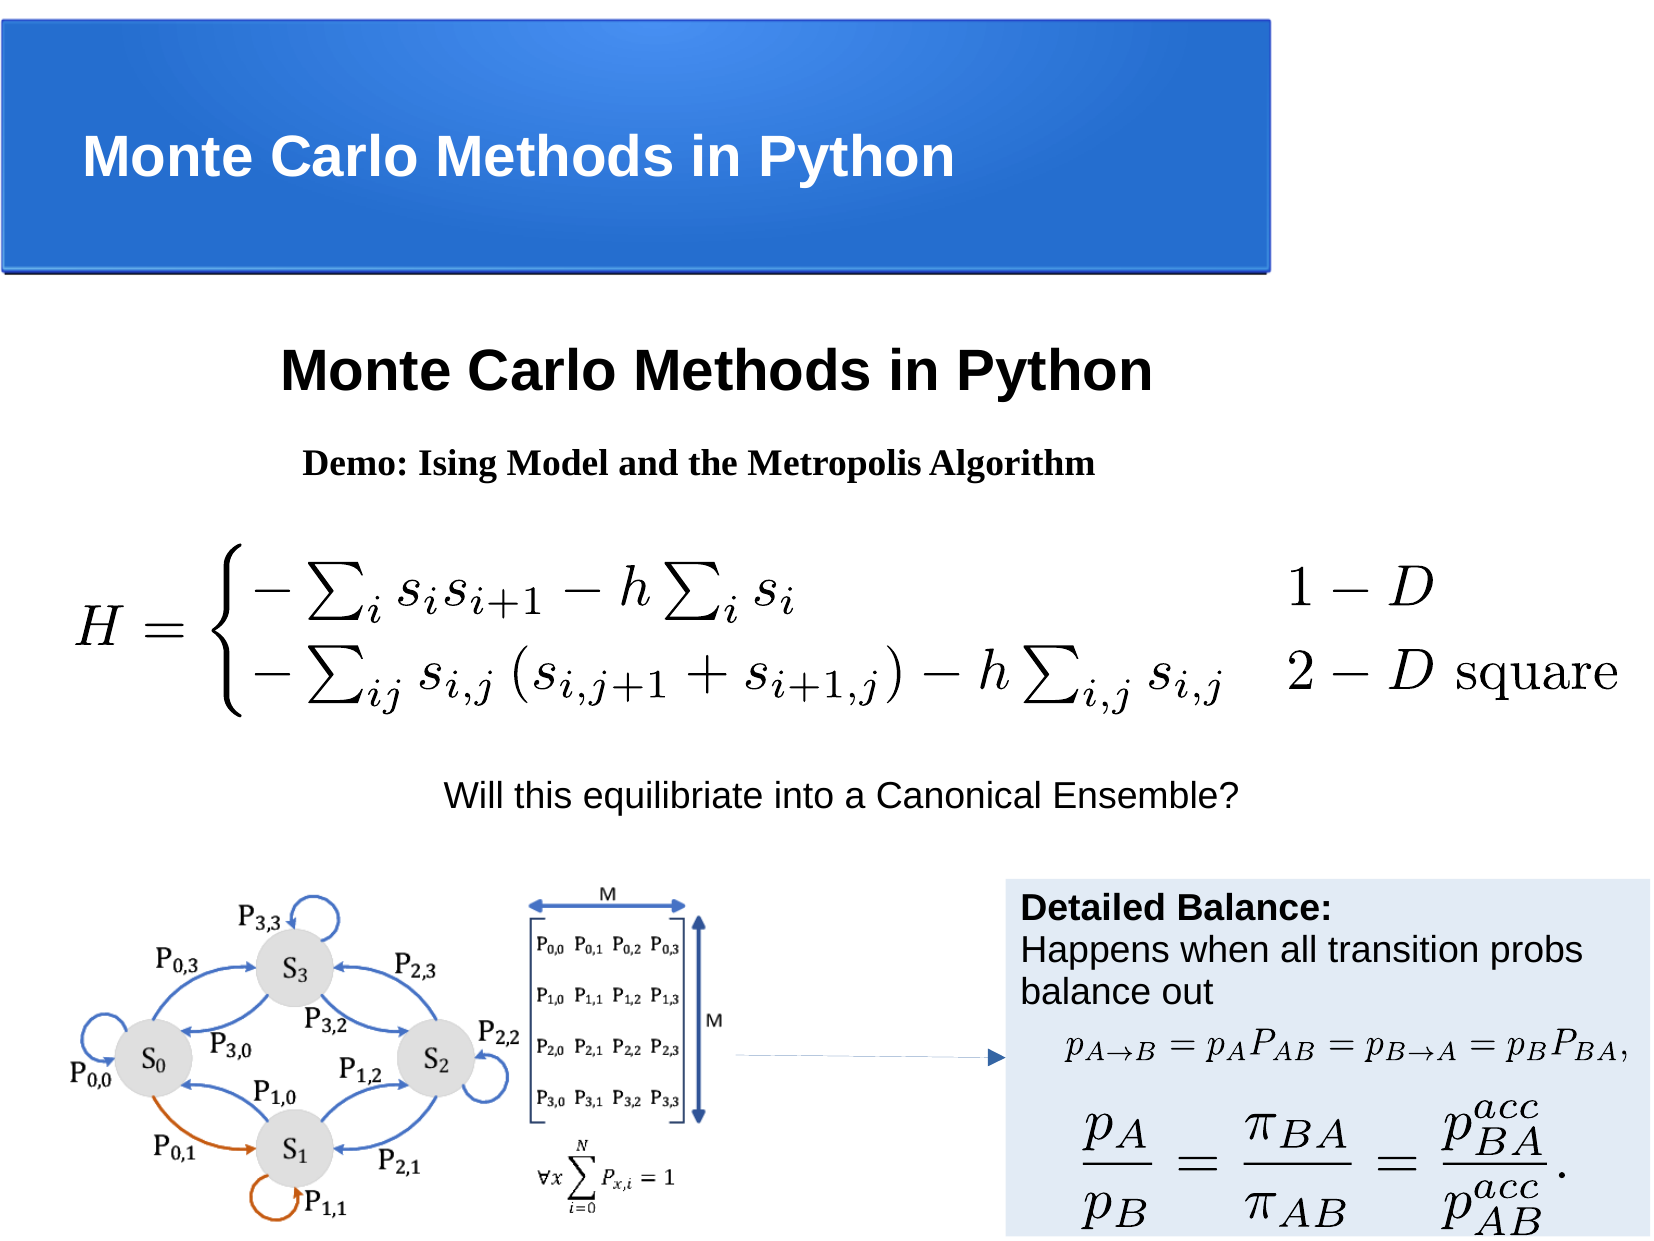

Monte Carlo Methods in Python
Monte Carlo Methods in Python
Demo: Ising Model and the Metropolis Algorithm
Will this equilibriate into a Canonical Ensemble?
Detailed Balance:
Happens when all transition probs balance out